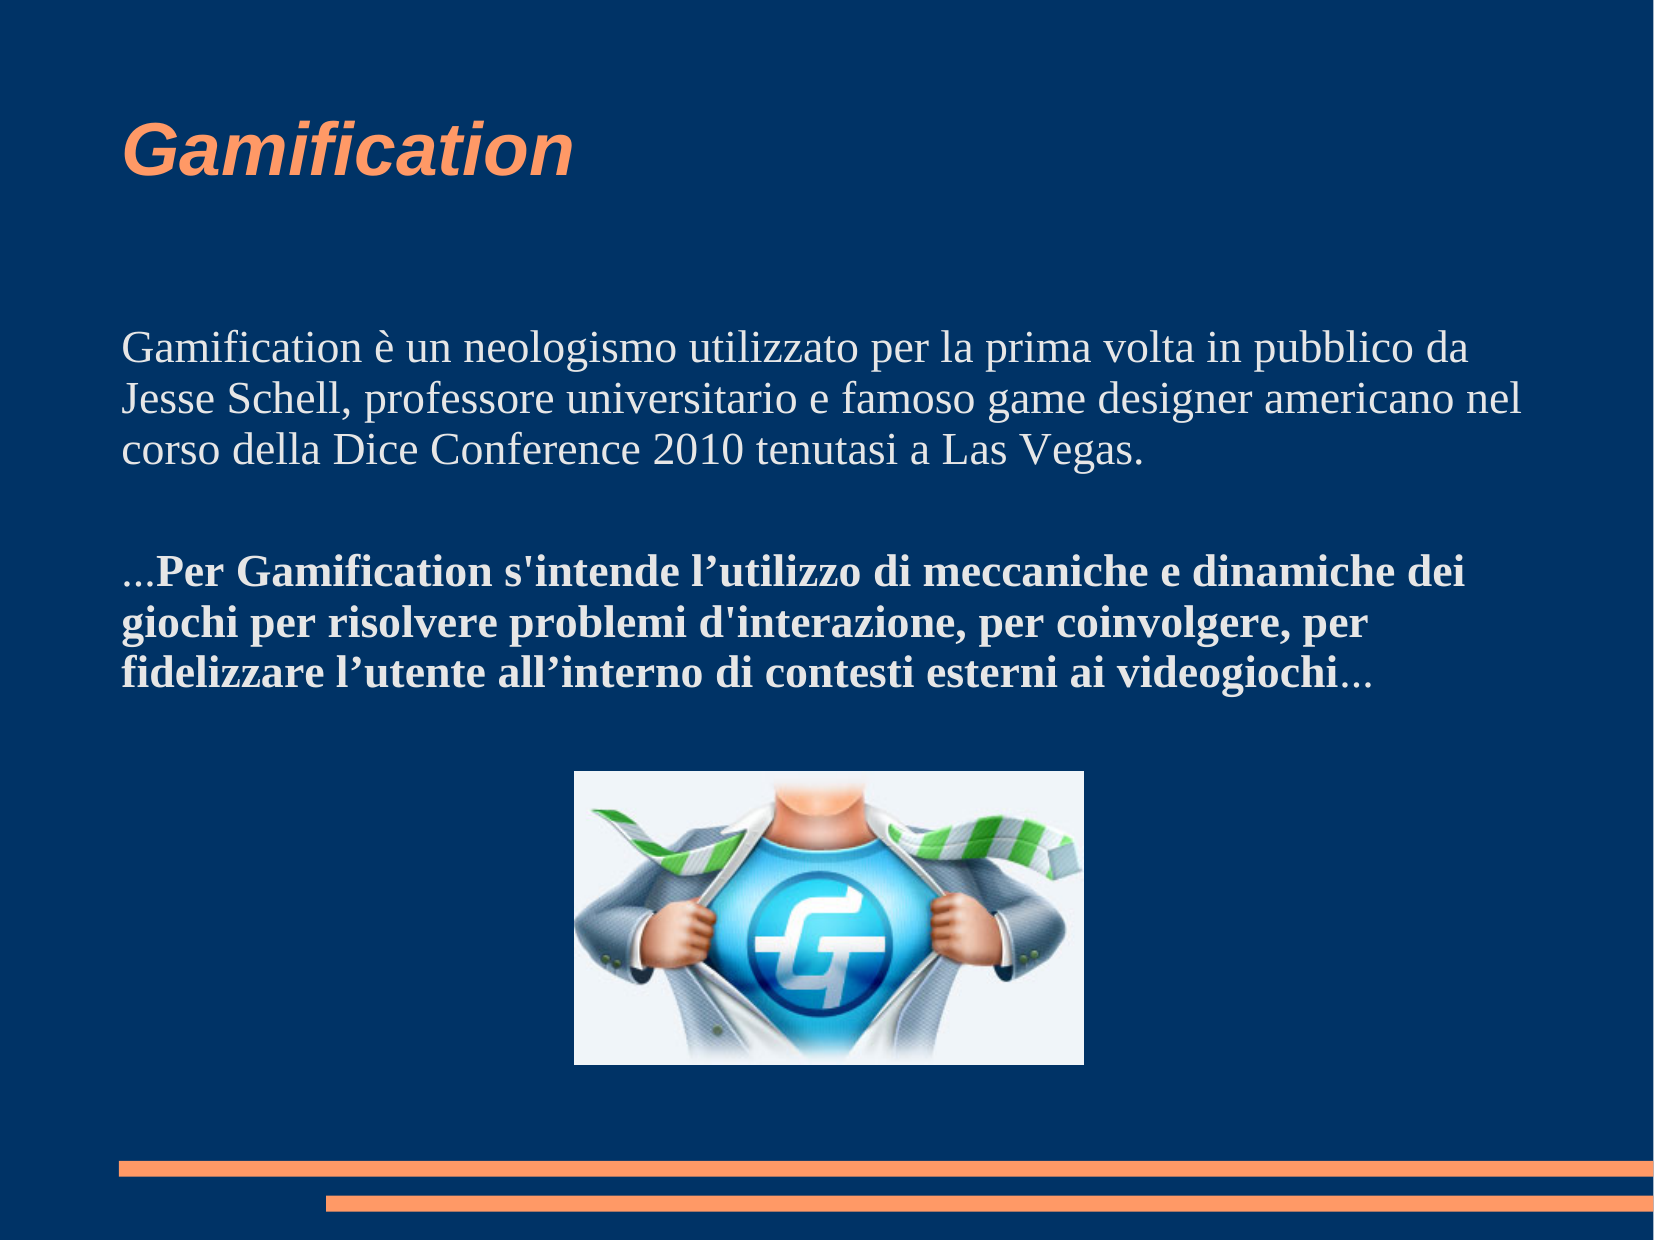

# Gamification
Gamification è un neologismo utilizzato per la prima volta in pubblico da Jesse Schell, professore universitario e famoso game designer americano nel corso della Dice Conference 2010 tenutasi a Las Vegas.
...Per Gamification s'intende l’utilizzo di meccaniche e dinamiche dei giochi per risolvere problemi d'interazione, per coinvolgere, per fidelizzare l’utente all’interno di contesti esterni ai videogiochi...